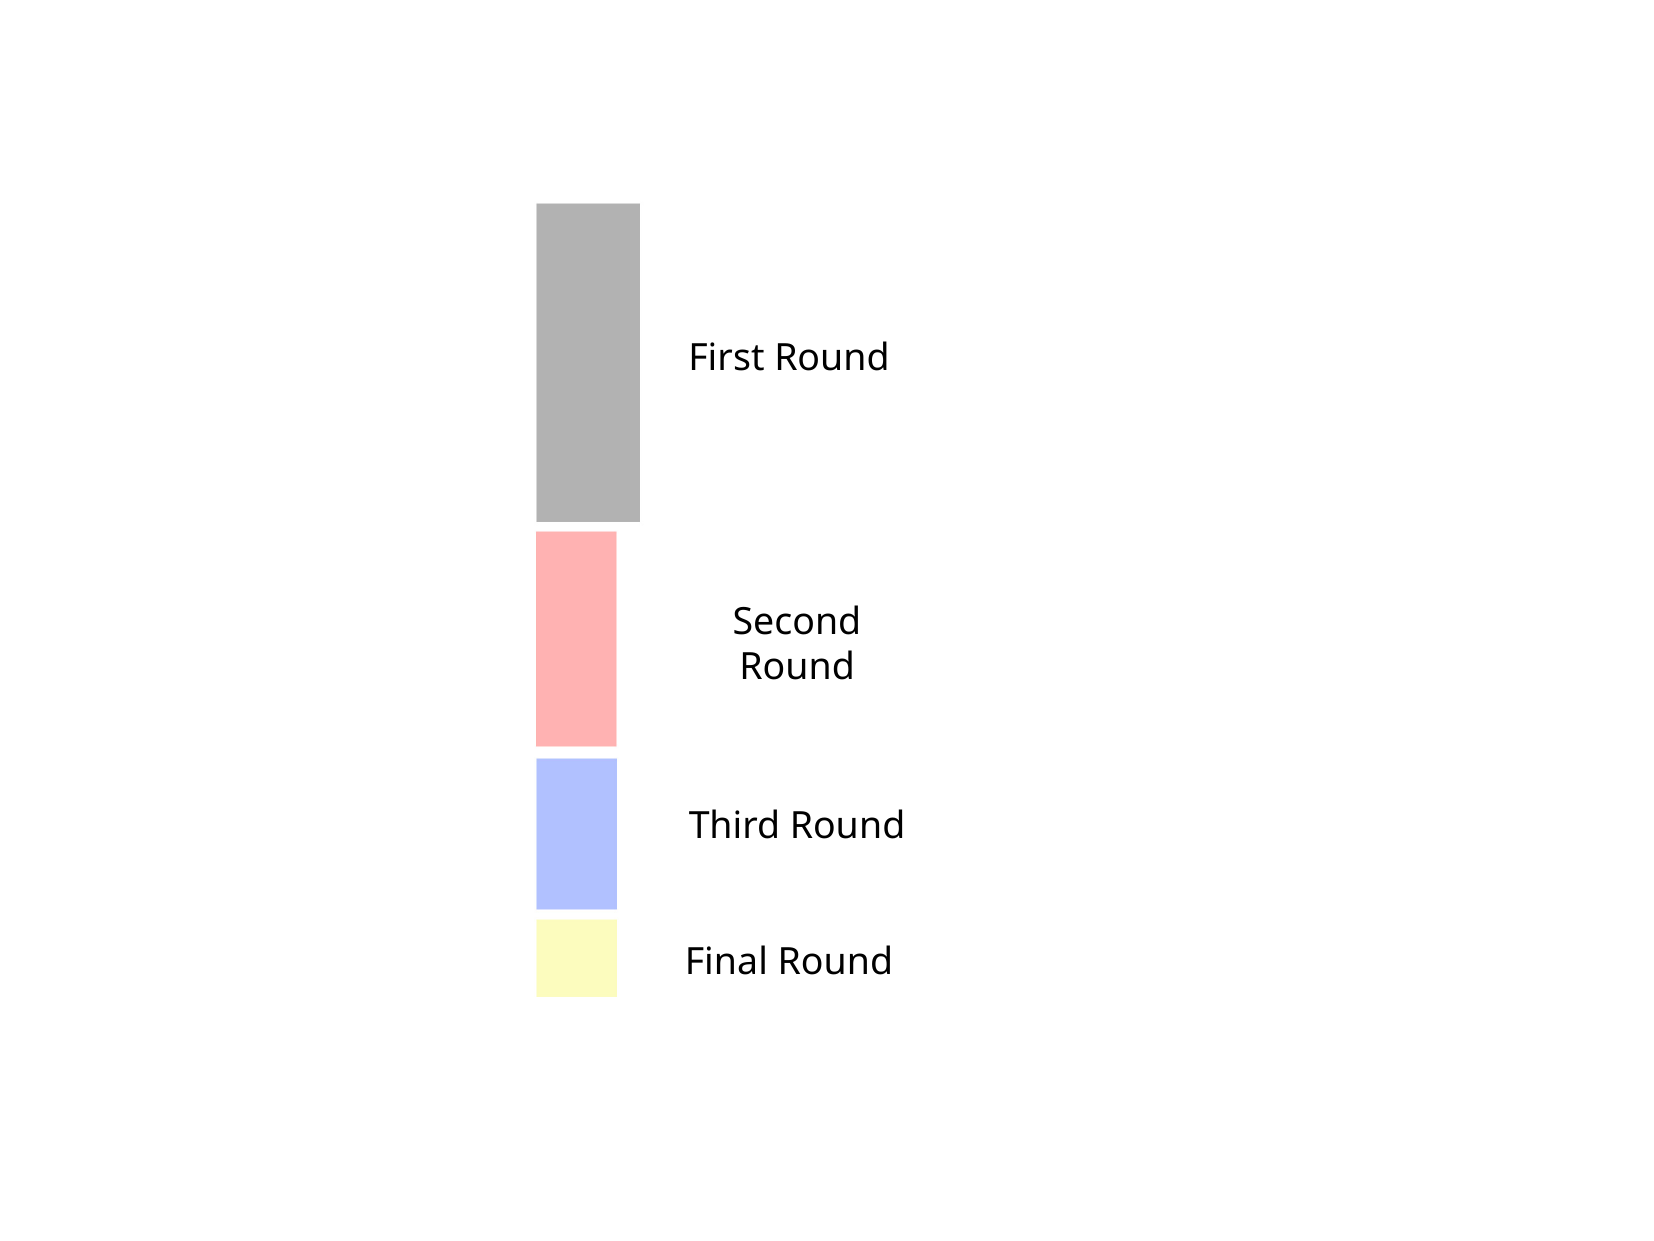

First Round
Second Round
Third Round
Final Round